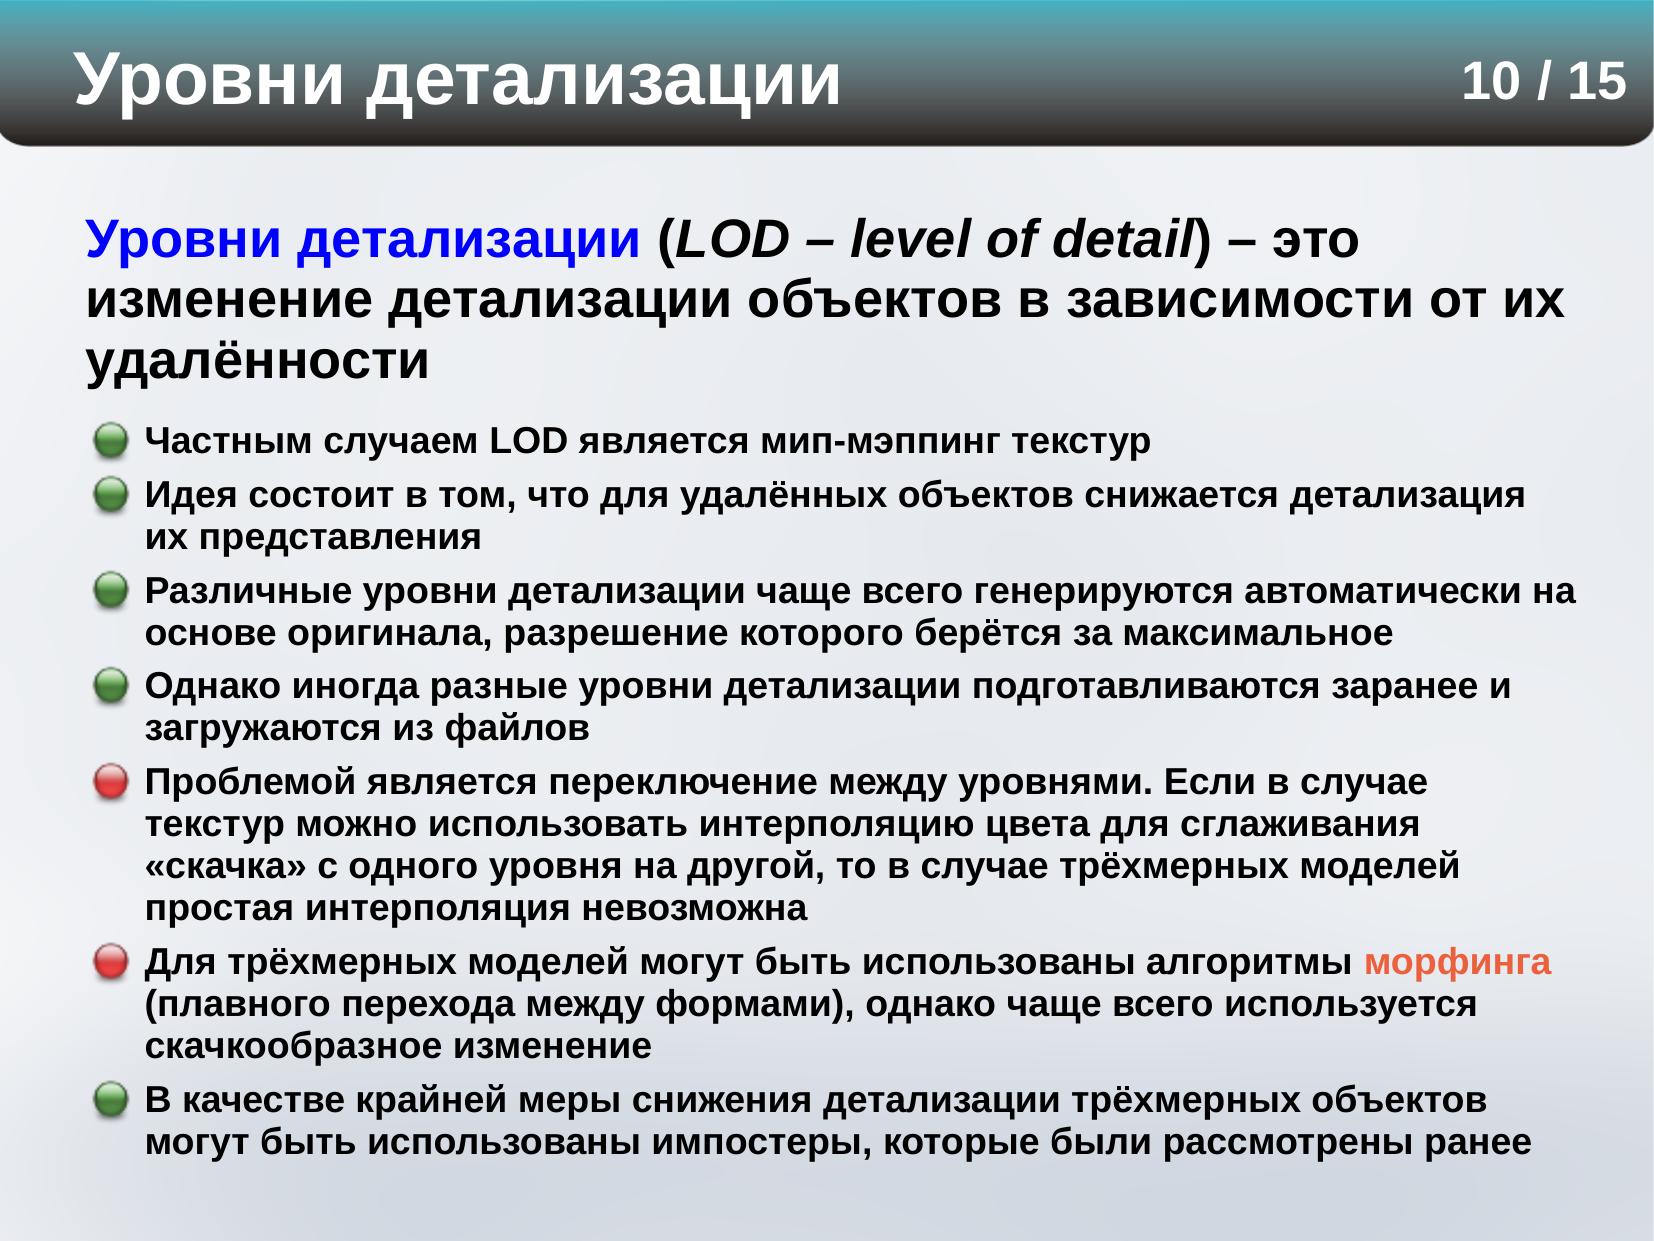

Уровни детализации
Уровни детализации (LOD – level of detail) – это изменение детализации объектов в зависимости от их удалённости
Частным случаем LOD является мип-мэппинг текстур
Идея состоит в том, что для удалённых объектов снижается детализация их представления
Различные уровни детализации чаще всего генерируются автоматически на основе оригинала, разрешение которого берётся за максимальное
Однако иногда разные уровни детализации подготавливаются заранее и загружаются из файлов
Проблемой является переключение между уровнями. Если в случае текстур можно использовать интерполяцию цвета для сглаживания «скачка» с одного уровня на другой, то в случае трёхмерных моделей простая интерполяция невозможна
Для трёхмерных моделей могут быть использованы алгоритмы морфинга (плавного перехода между формами), однако чаще всего используется скачкообразное изменение
В качестве крайней меры снижения детализации трёхмерных объектов могут быть использованы импостеры, которые были рассмотрены ранее